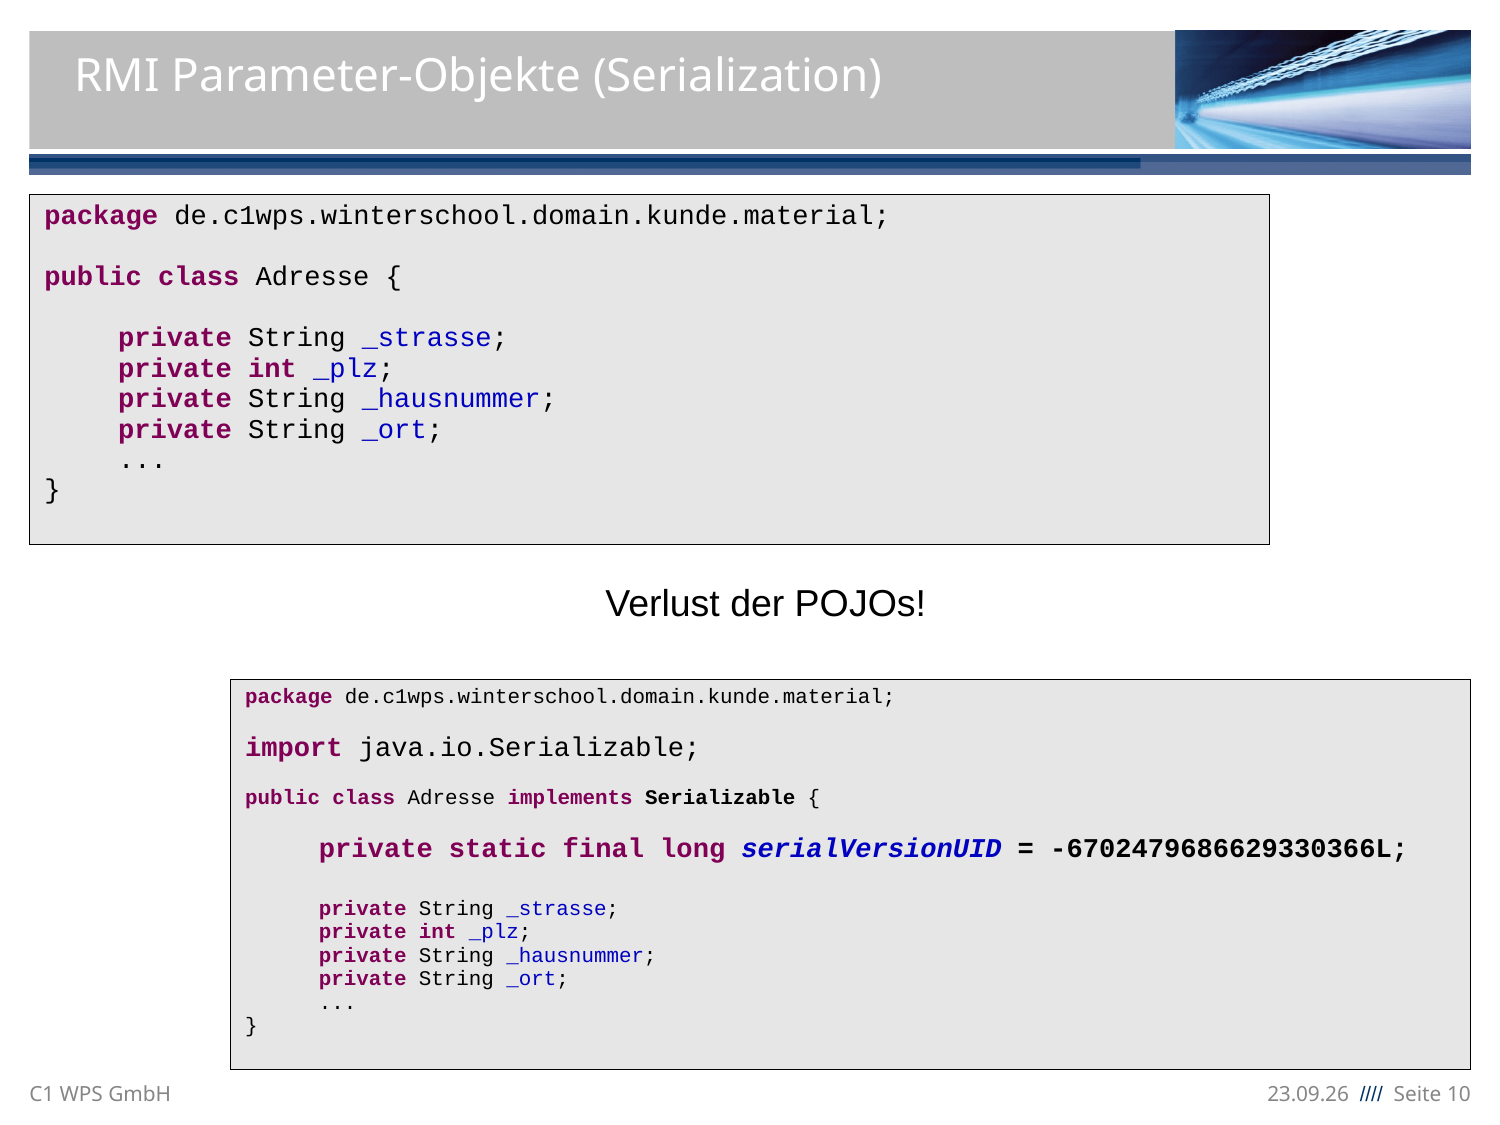

RMI Parameter-Objekte (Serialization)
#
package de.c1wps.winterschool.domain.kunde.material;
public class Adresse {
	private String _strasse;
	private int _plz;
	private String _hausnummer;
	private String _ort;
	...
}
Verlust der POJOs!
package de.c1wps.winterschool.domain.kunde.material;
import java.io.Serializable;
public class Adresse implements Serializable {
	private static final long serialVersionUID = -6702479686629330366L;
	private String _strasse;
	private int _plz;
	private String _hausnummer;
	private String _ort;
	...
}